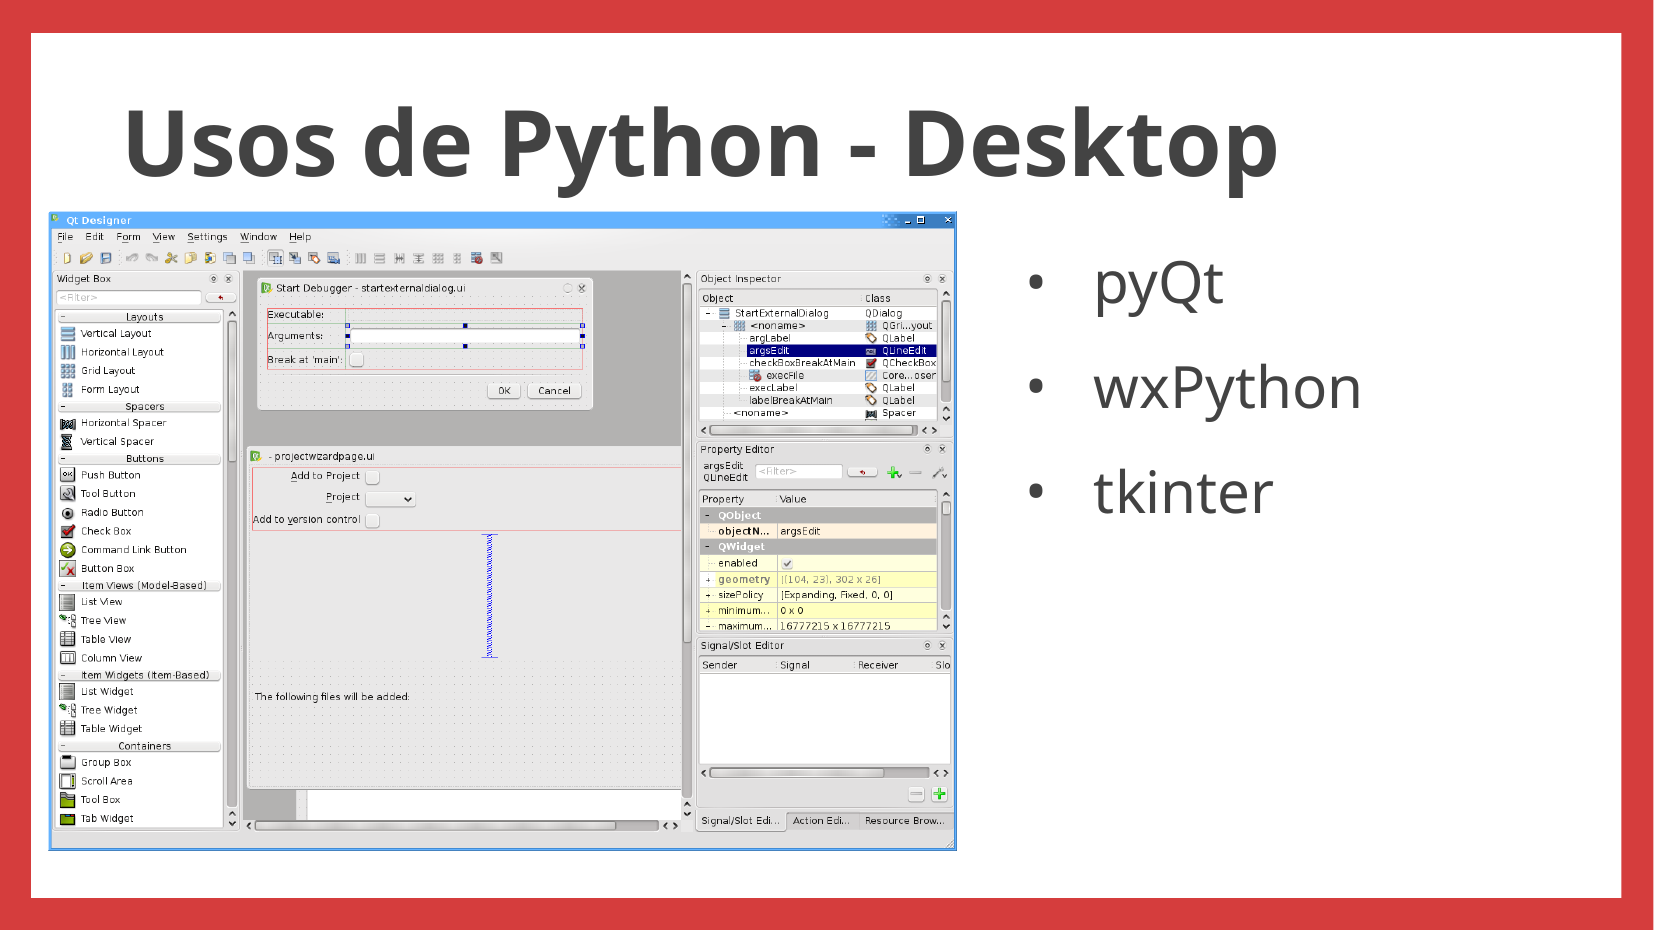

# Usos de Python - Desktop
pyQt
wxPython
tkinter